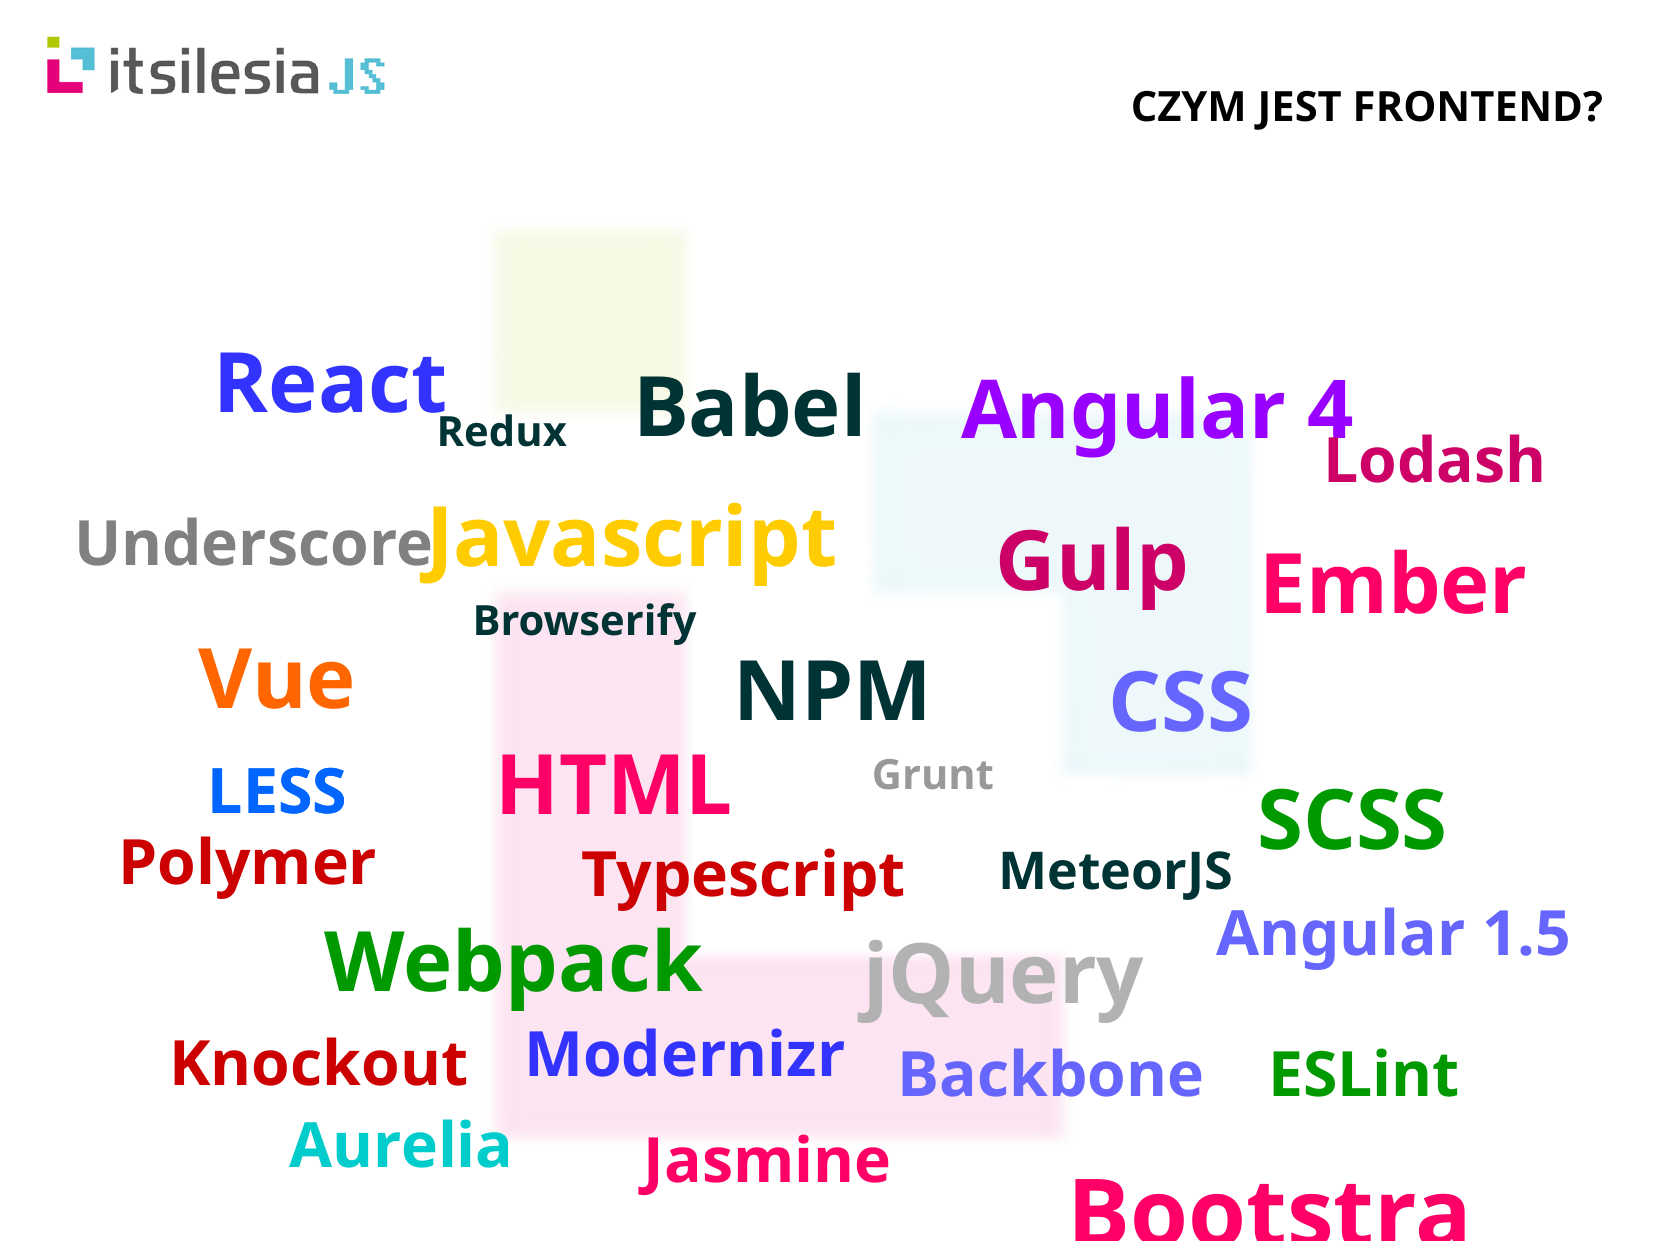

CZYM JEST FRONTEND?
React
Babel
Angular 4
Redux
Lodash
Javascript
Gulp
Underscore
Ember
Vue
Browserify
NPM
CSS
HTML
LESS
LESS
SCSS
Grunt
Polymer
Typescript
MeteorJS
Webpack
Angular 1.5
jQuery
Modernizr
Knockout
Backbone
ESLint
Aurelia
Jasmine
Bootstrap